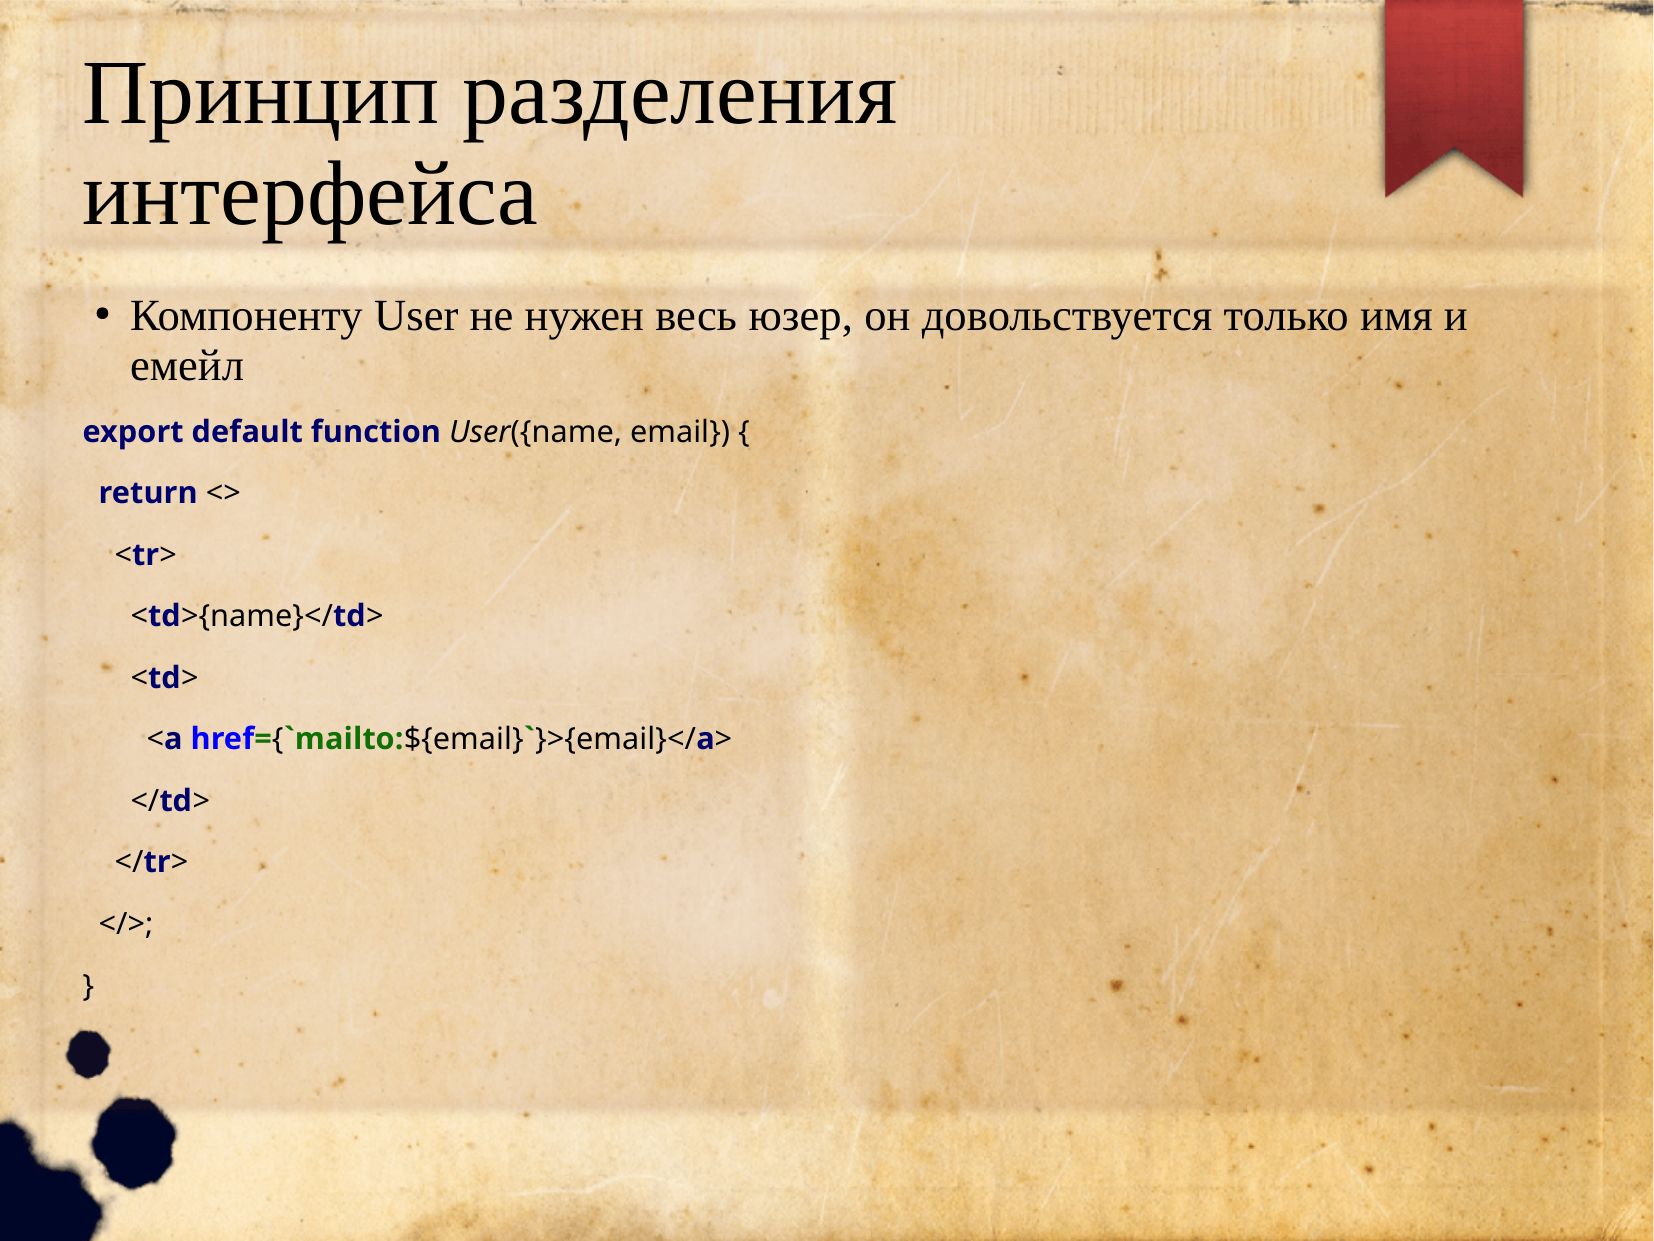

# Принцип разделения интерфейса
Компоненту User не нужен весь юзер, он довольствуется только имя и емейл
export default function User({name, email}) {
 return <>
 <tr>
 <td>{name}</td>
 <td>
 <a href={`mailto:${email}`}>{email}</a>
 </td>
 </tr>
 </>;
}